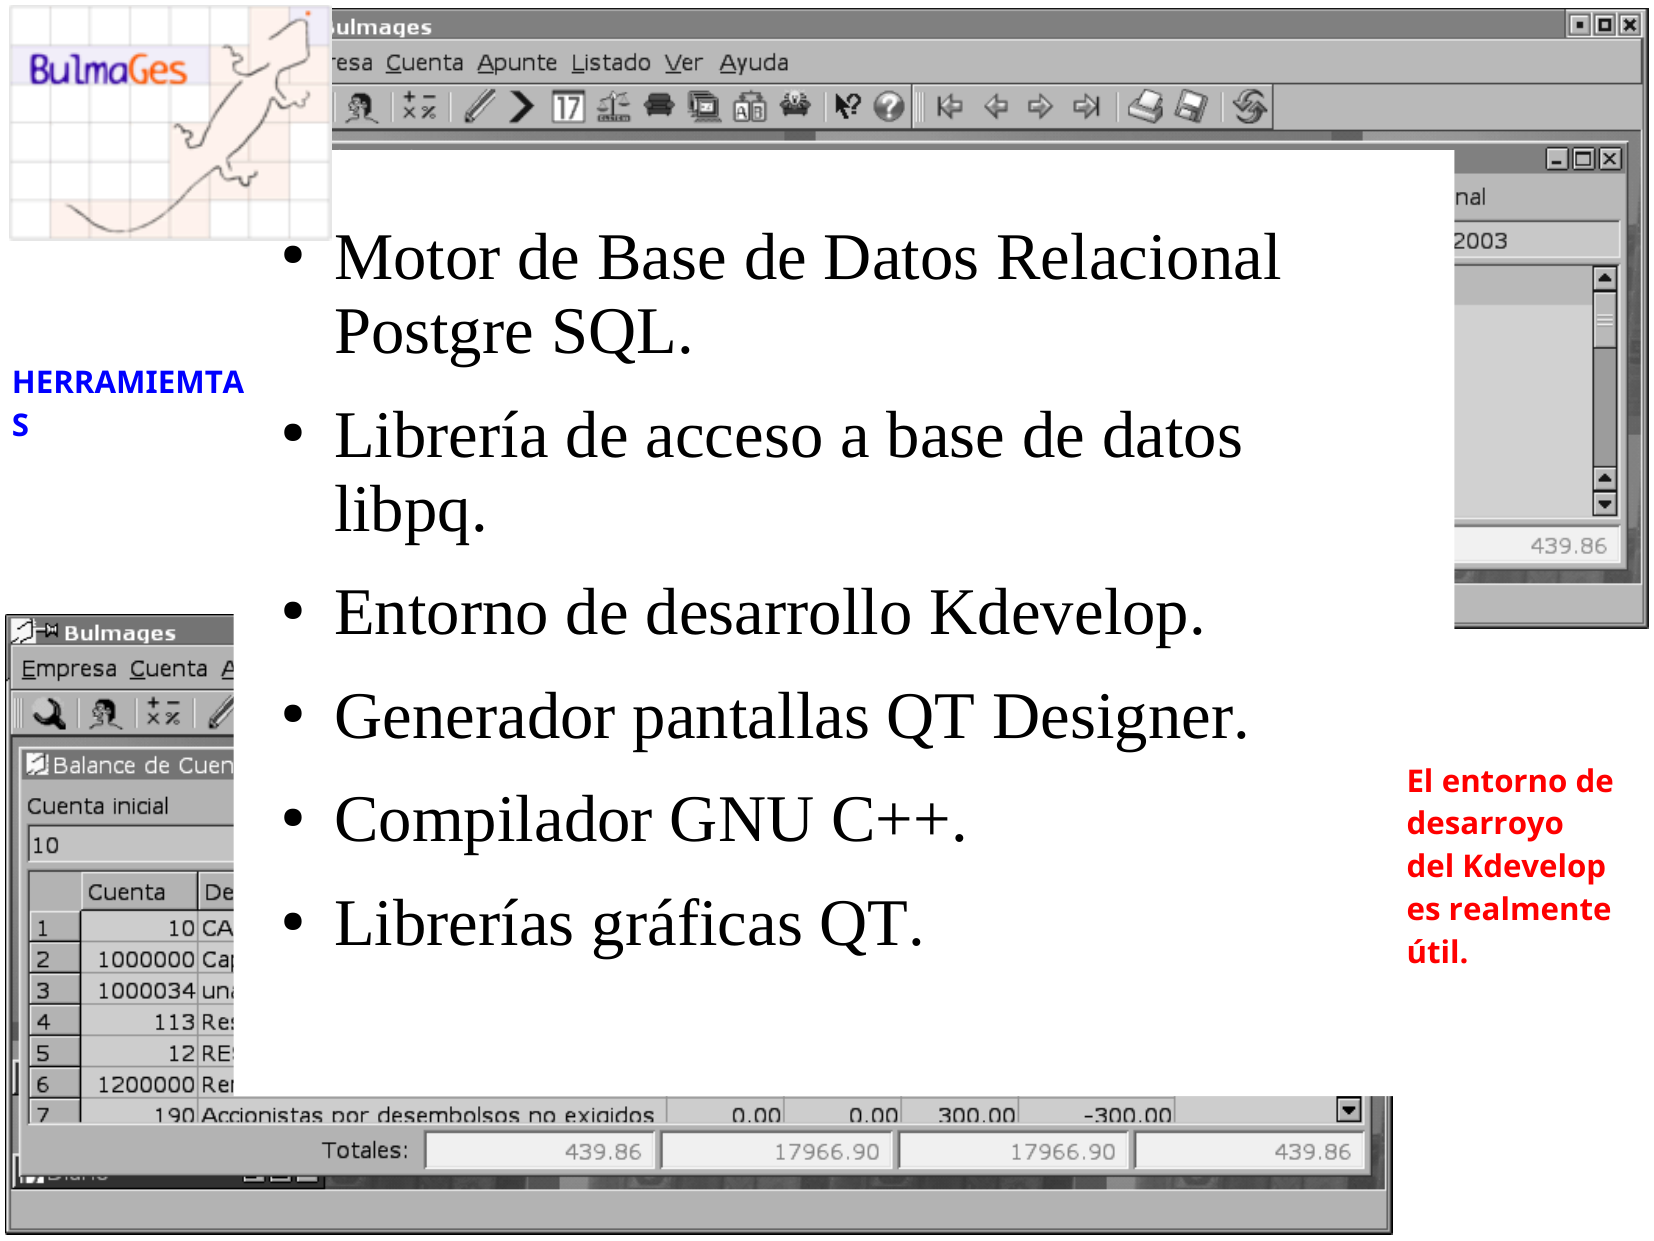

# Tecnología Utilizada
Historia del Proyecto
Historia del Proyecto
Presentación
Presentación
Motor de Base de Datos Relacional Postgre SQL.
Librería de acceso a base de datos libpq.
Entorno de desarrollo Kdevelop.
Generador pantallas QT Designer.
Compilador GNU C++.
Librerías gráficas QT.
HERRAMIEMTAS
El entorno de desarroyo del Kdevelop es realmente útil.